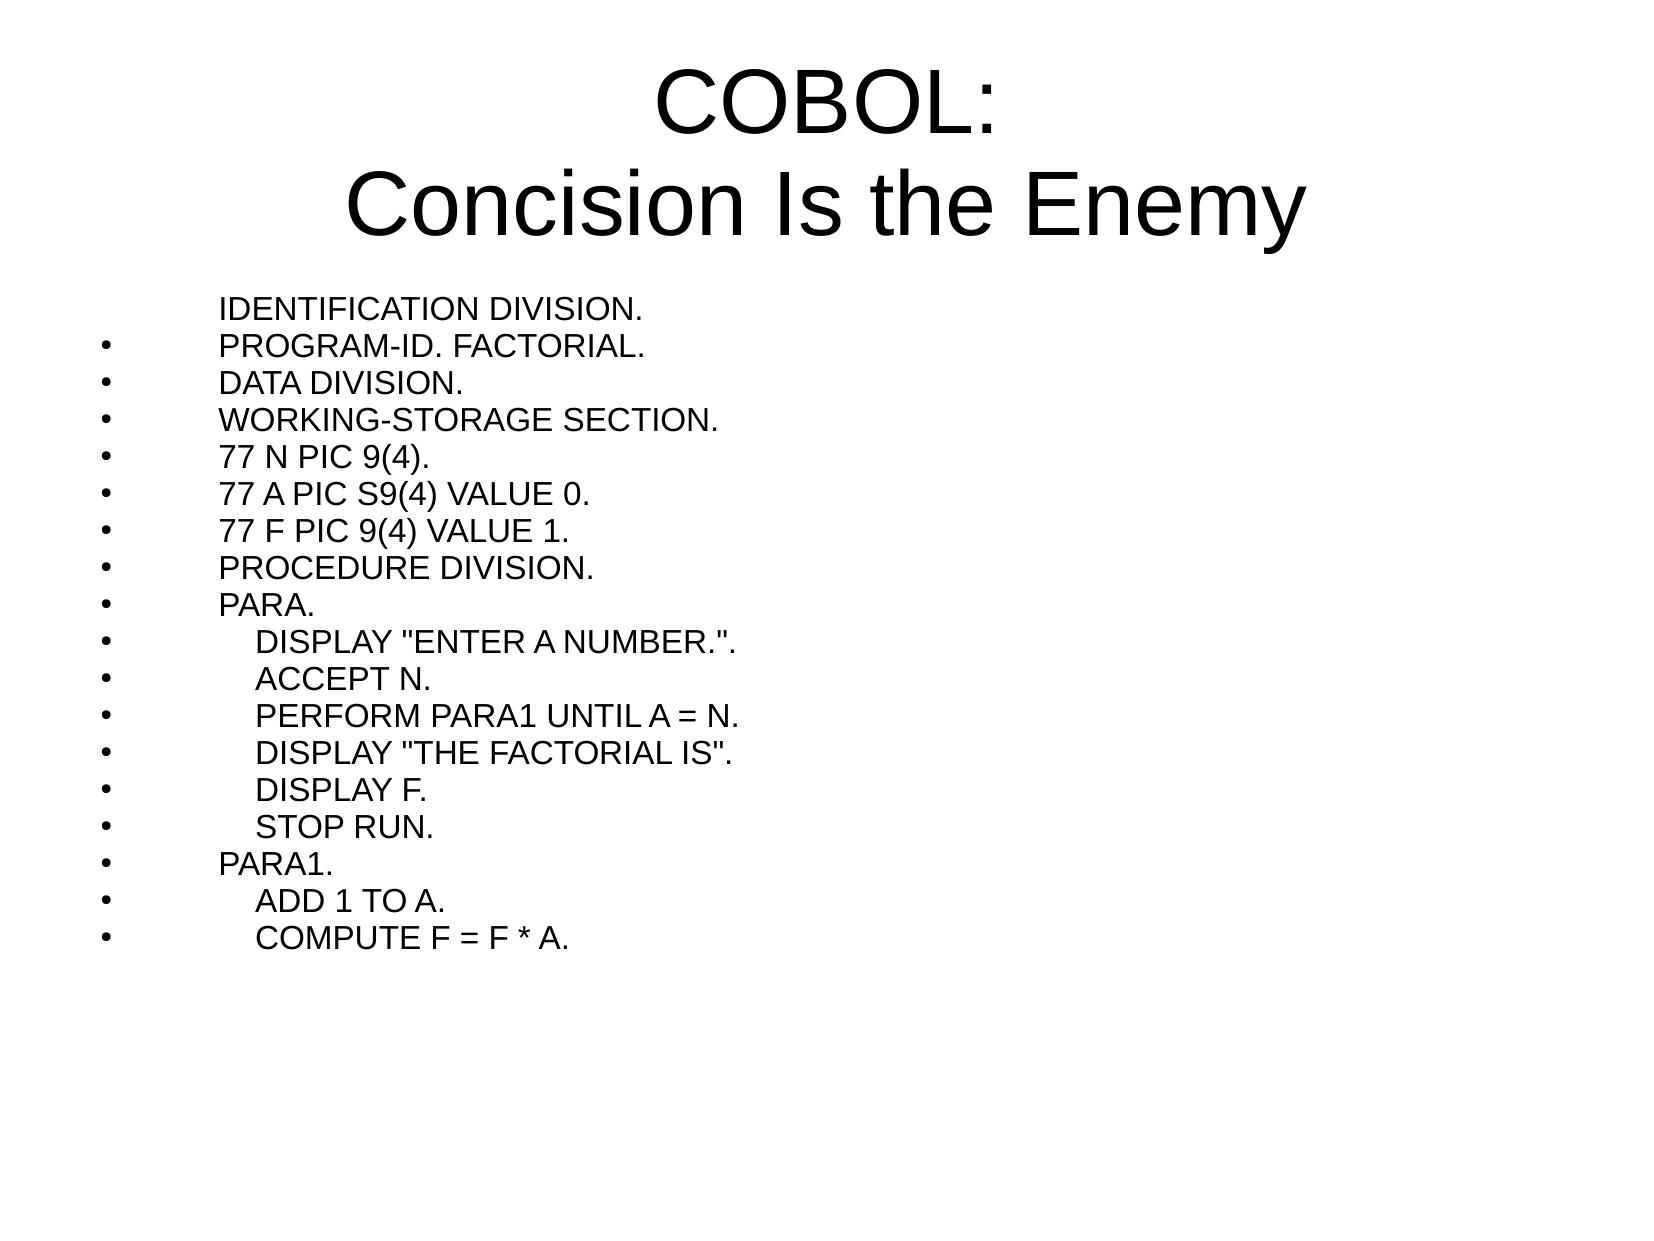

# COBOL: Concision Is the Enemy
 IDENTIFICATION DIVISION.
 PROGRAM-ID. FACTORIAL.
 DATA DIVISION.
 WORKING-STORAGE SECTION.
 77 N PIC 9(4).
 77 A PIC S9(4) VALUE 0.
 77 F PIC 9(4) VALUE 1.
 PROCEDURE DIVISION.
 PARA.
 DISPLAY "ENTER A NUMBER.".
 ACCEPT N.
 PERFORM PARA1 UNTIL A = N.
 DISPLAY "THE FACTORIAL IS".
 DISPLAY F.
 STOP RUN.
 PARA1.
 ADD 1 TO A.
 COMPUTE F = F * A.